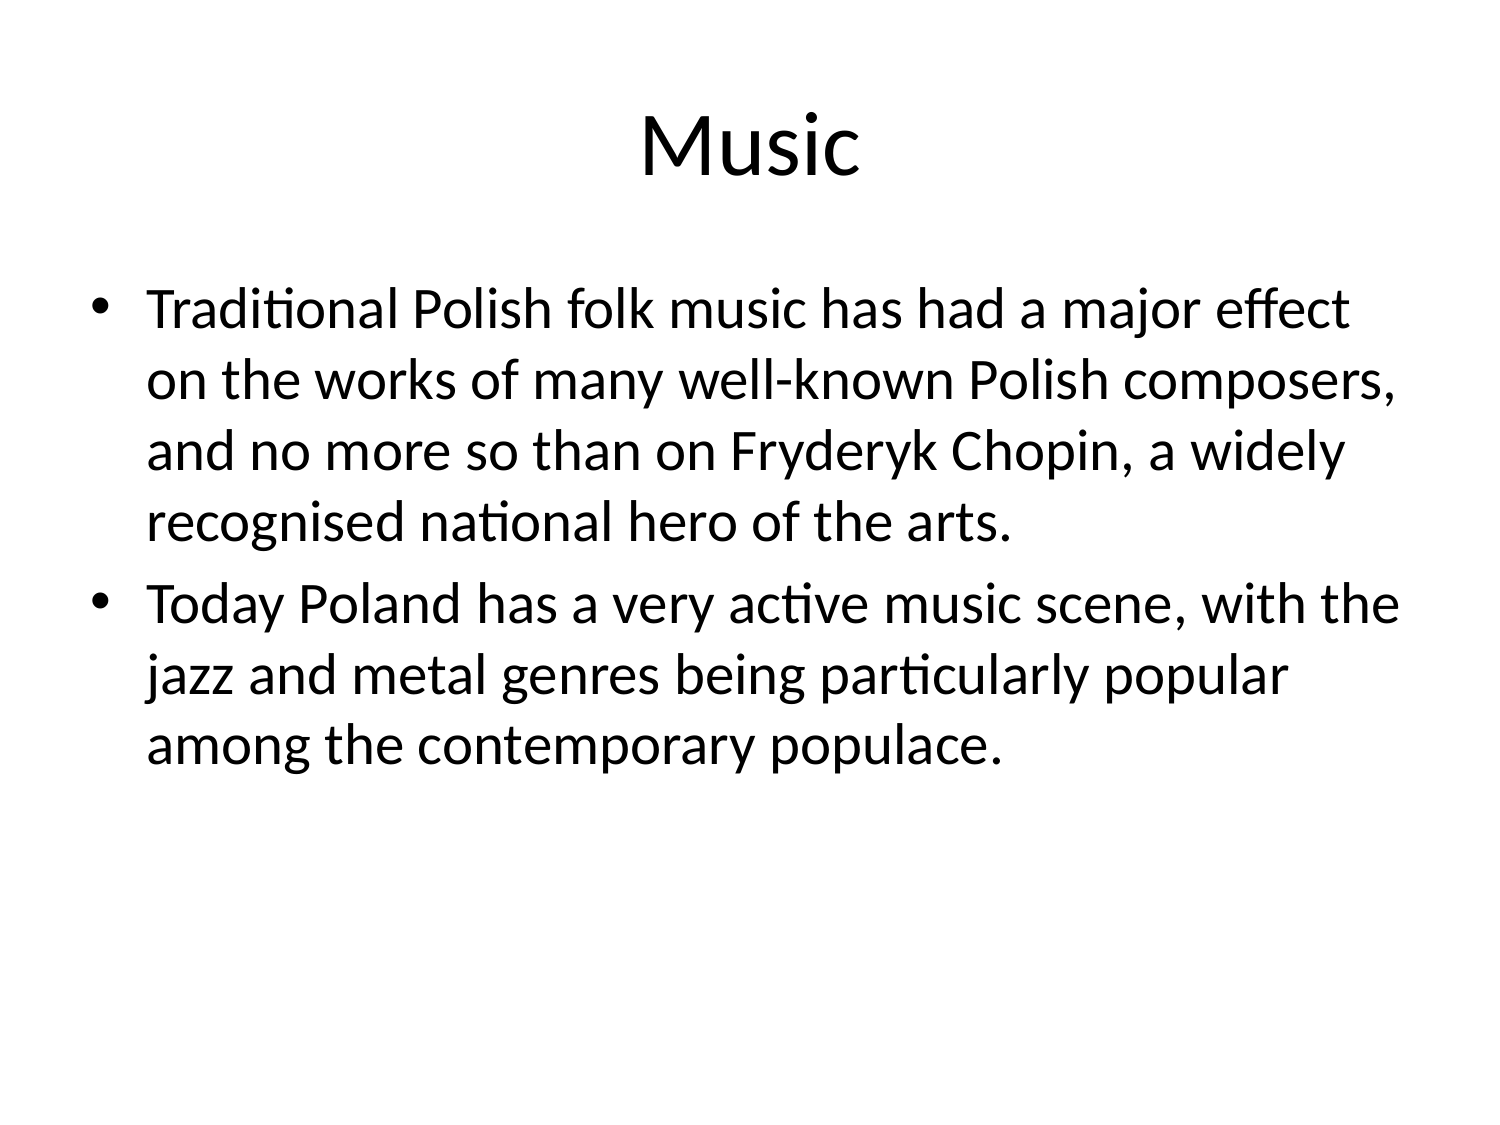

# Music
Traditional Polish folk music has had a major effect on the works of many well-known Polish composers, and no more so than on Fryderyk Chopin, a widely recognised national hero of the arts.
Today Poland has a very active music scene, with the jazz and metal genres being particularly popular among the contemporary populace.